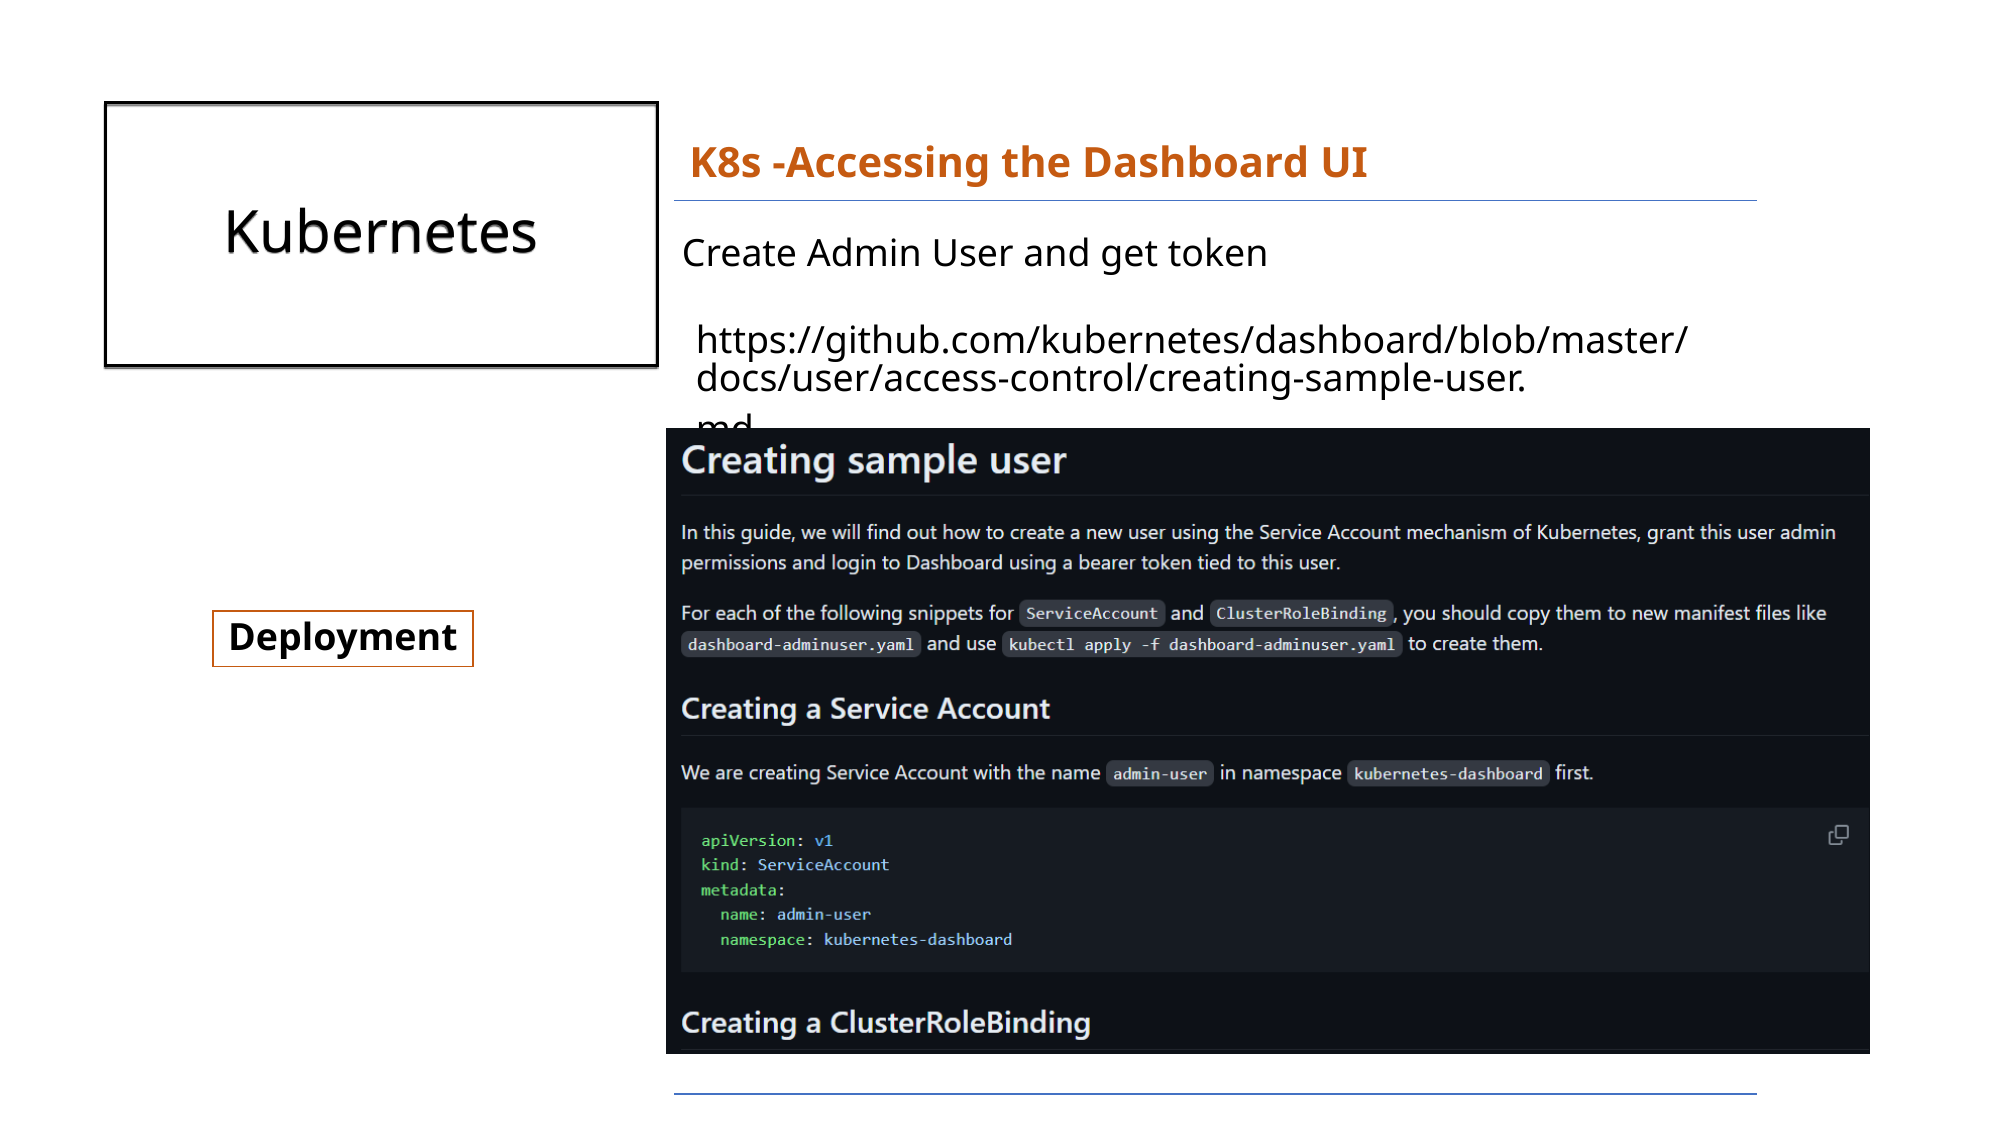

# Kubernetes
K8s -Accessing the Dashboard UI
Create Admin User and get token
https://github.com/kubernetes/dashboard/blob/master/docs/user/access-control/creating-sample-user.md
Deployment